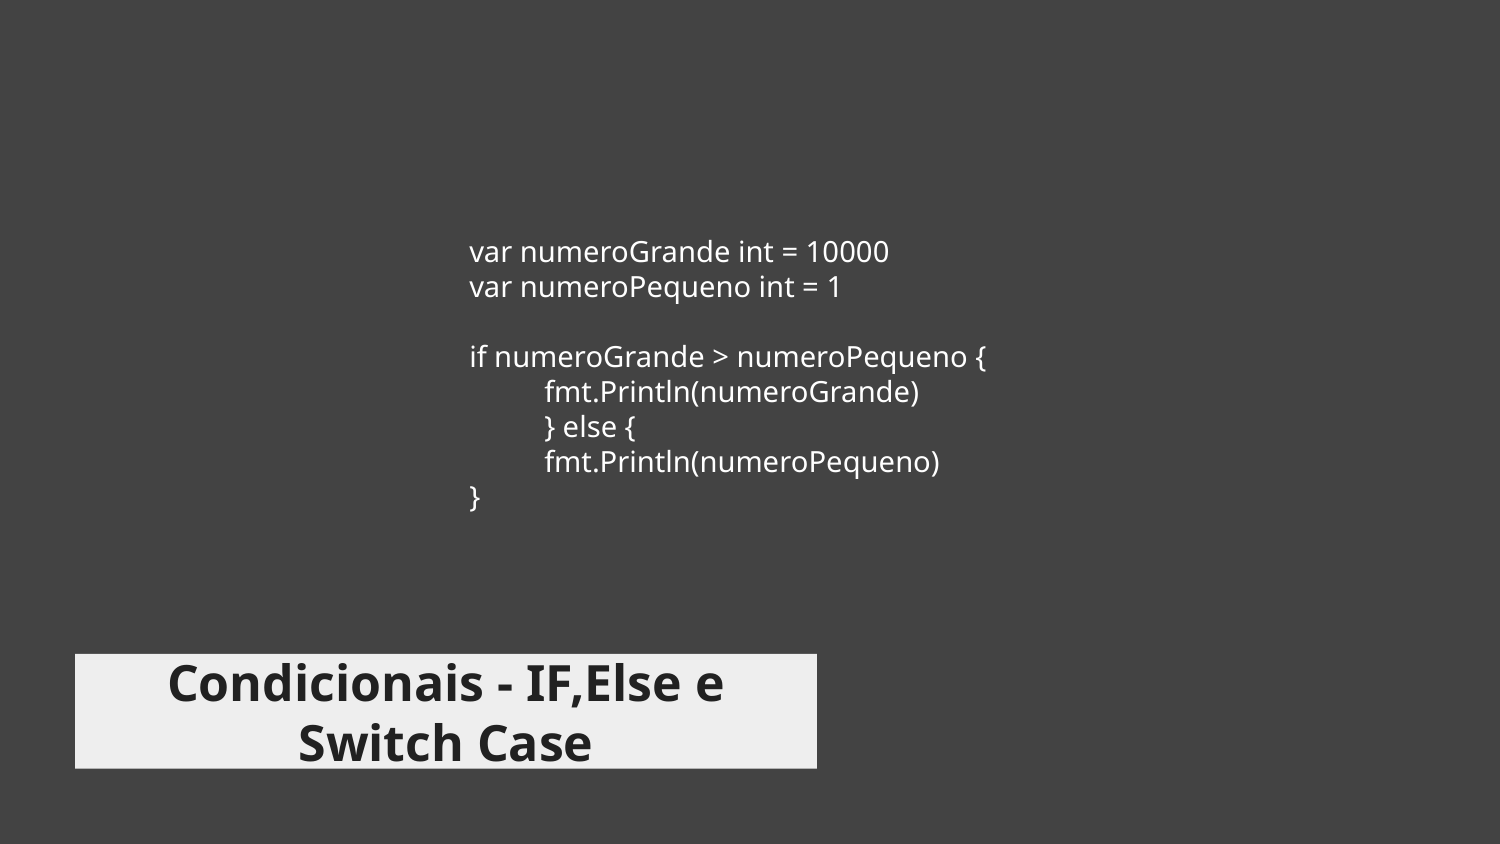

var numeroGrande int = 10000
var numeroPequeno int = 1
if numeroGrande > numeroPequeno {
fmt.Println(numeroGrande)
} else {
fmt.Println(numeroPequeno)
}
# Condicionais - IF,Else e Switch Case